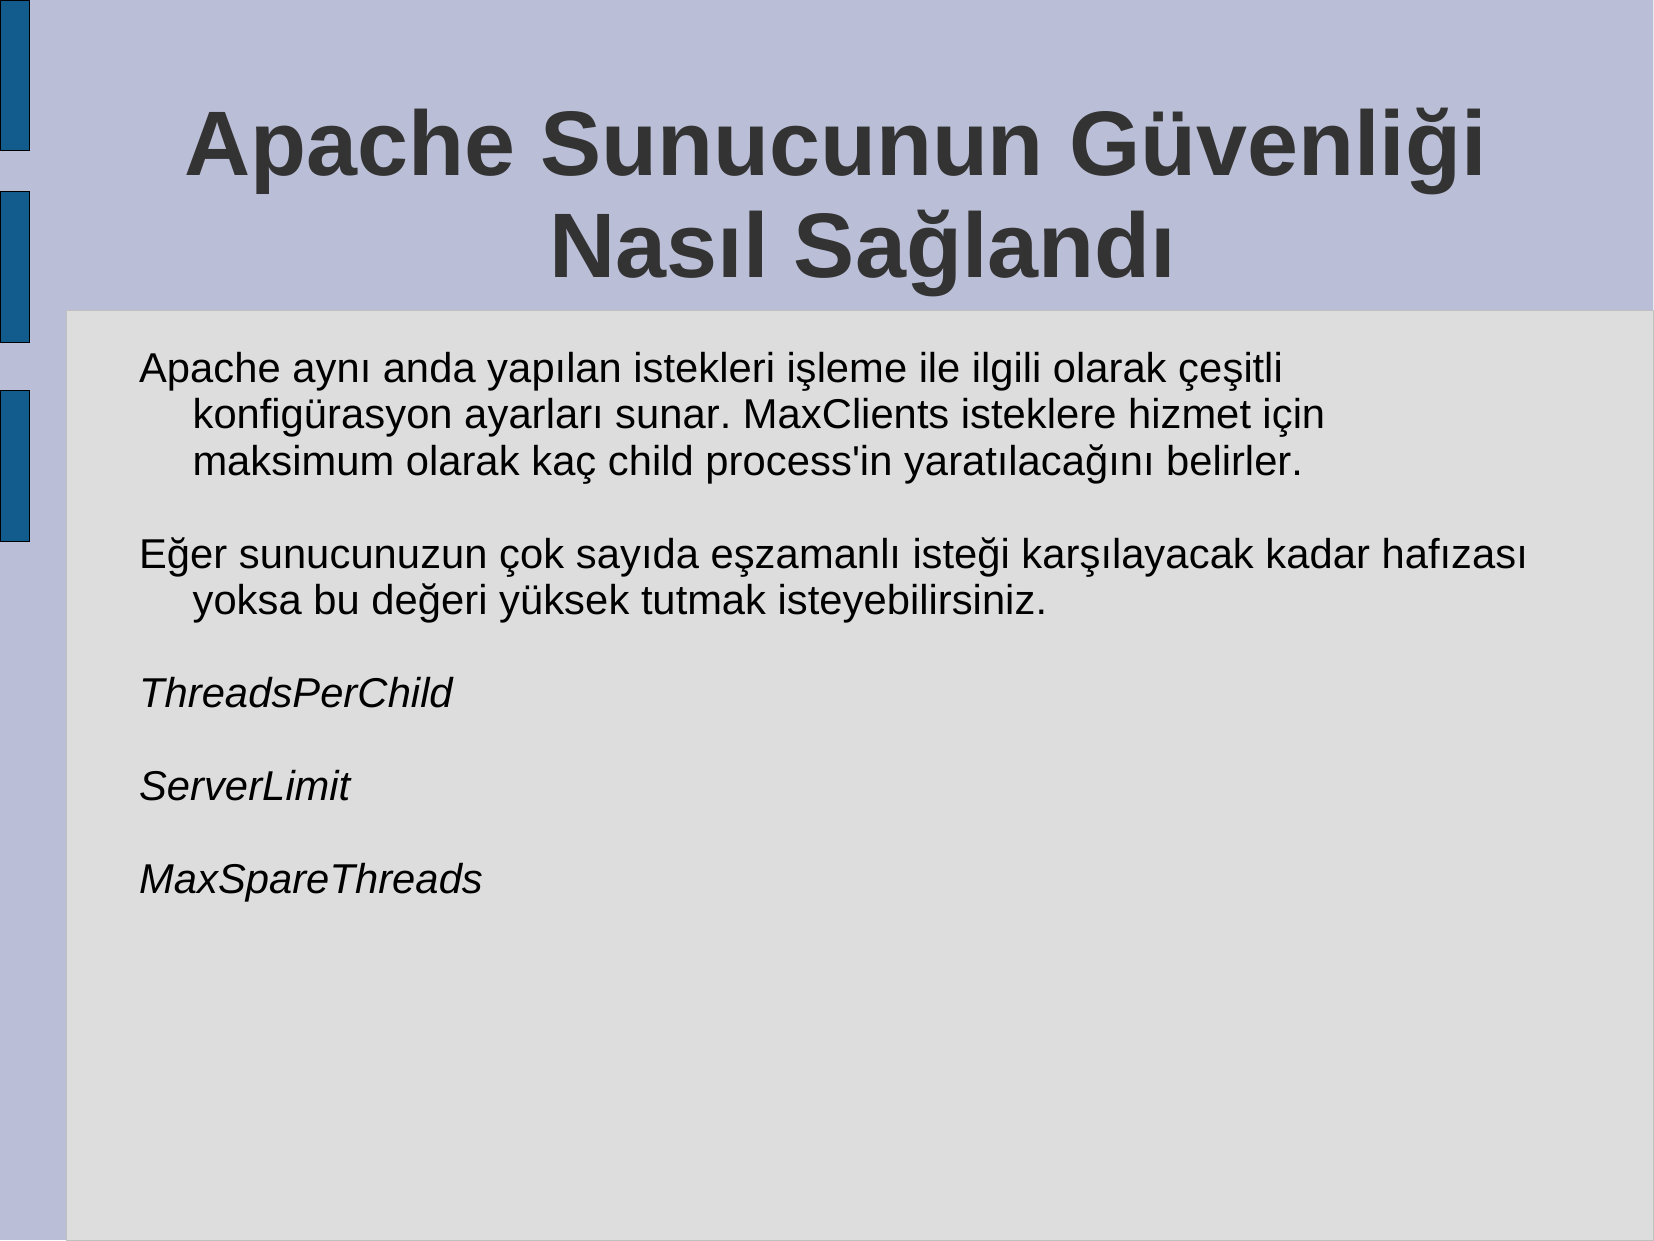

# Apache Sunucunun Güvenliği Nasıl Sağlandı
Apache aynı anda yapılan istekleri işleme ile ilgili olarak çeşitli konfigürasyon ayarları sunar. MaxClients isteklere hizmet için maksimum olarak kaç child process'in yaratılacağını belirler.
Eğer sunucunuzun çok sayıda eşzamanlı isteği karşılayacak kadar hafızası yoksa bu değeri yüksek tutmak isteyebilirsiniz.
ThreadsPerChild
ServerLimit
MaxSpareThreads